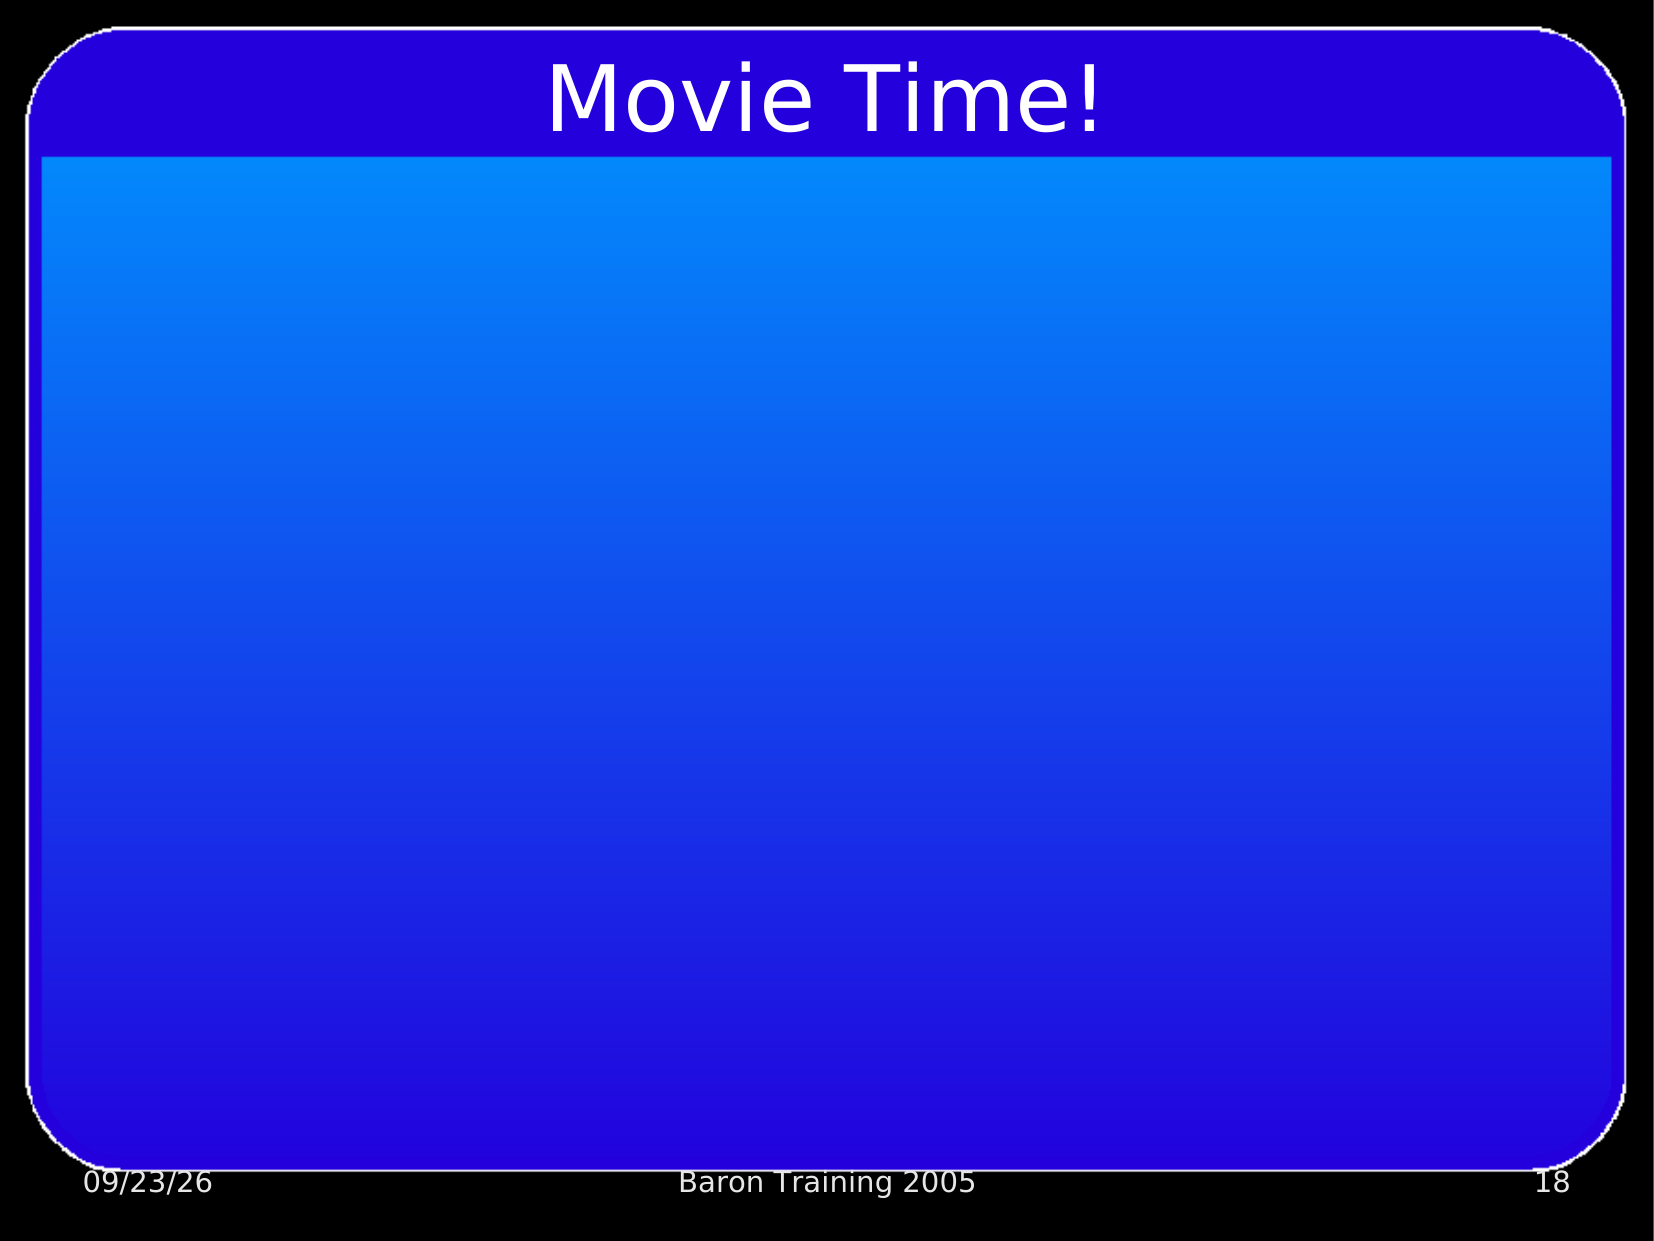

# Movie Time!
Baron Training 2005
18